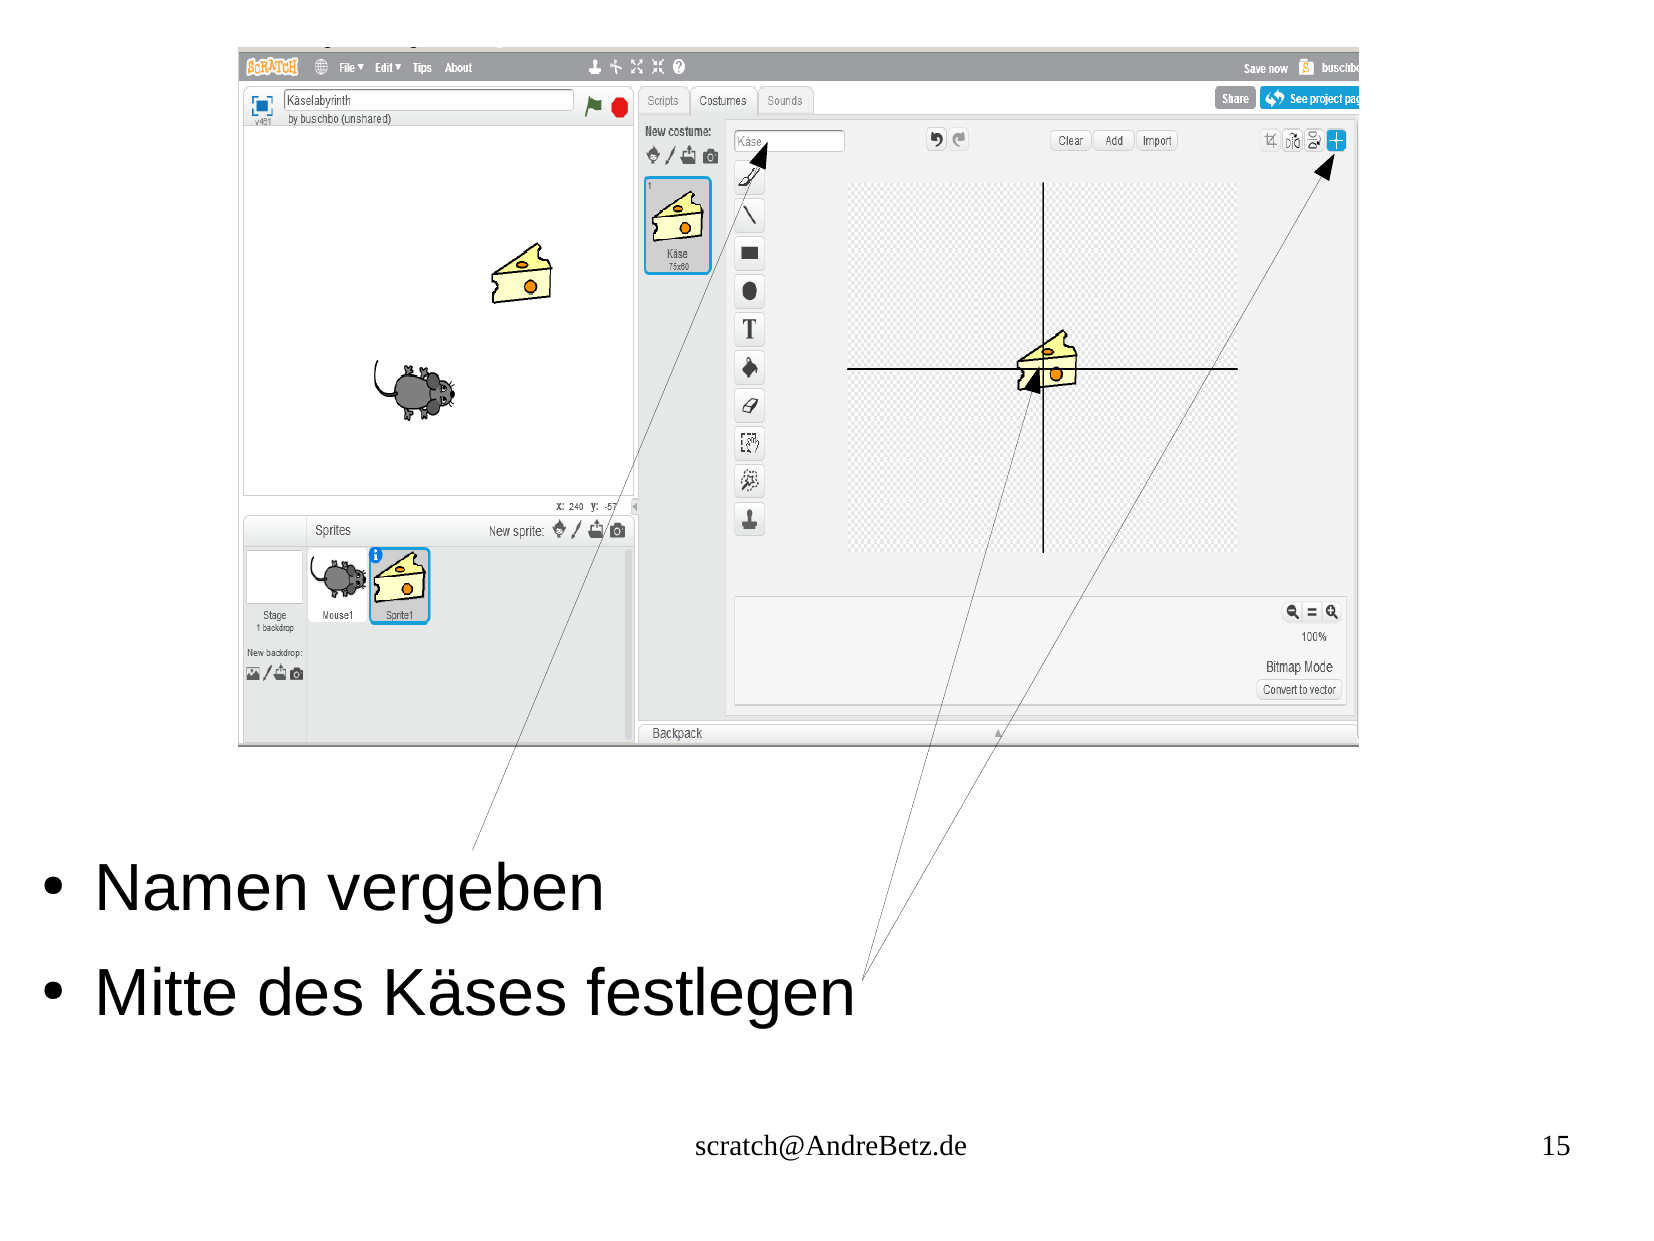

# Namen vergeben
Mitte des Käses festlegen
 scratch@AndreBetz.de
15